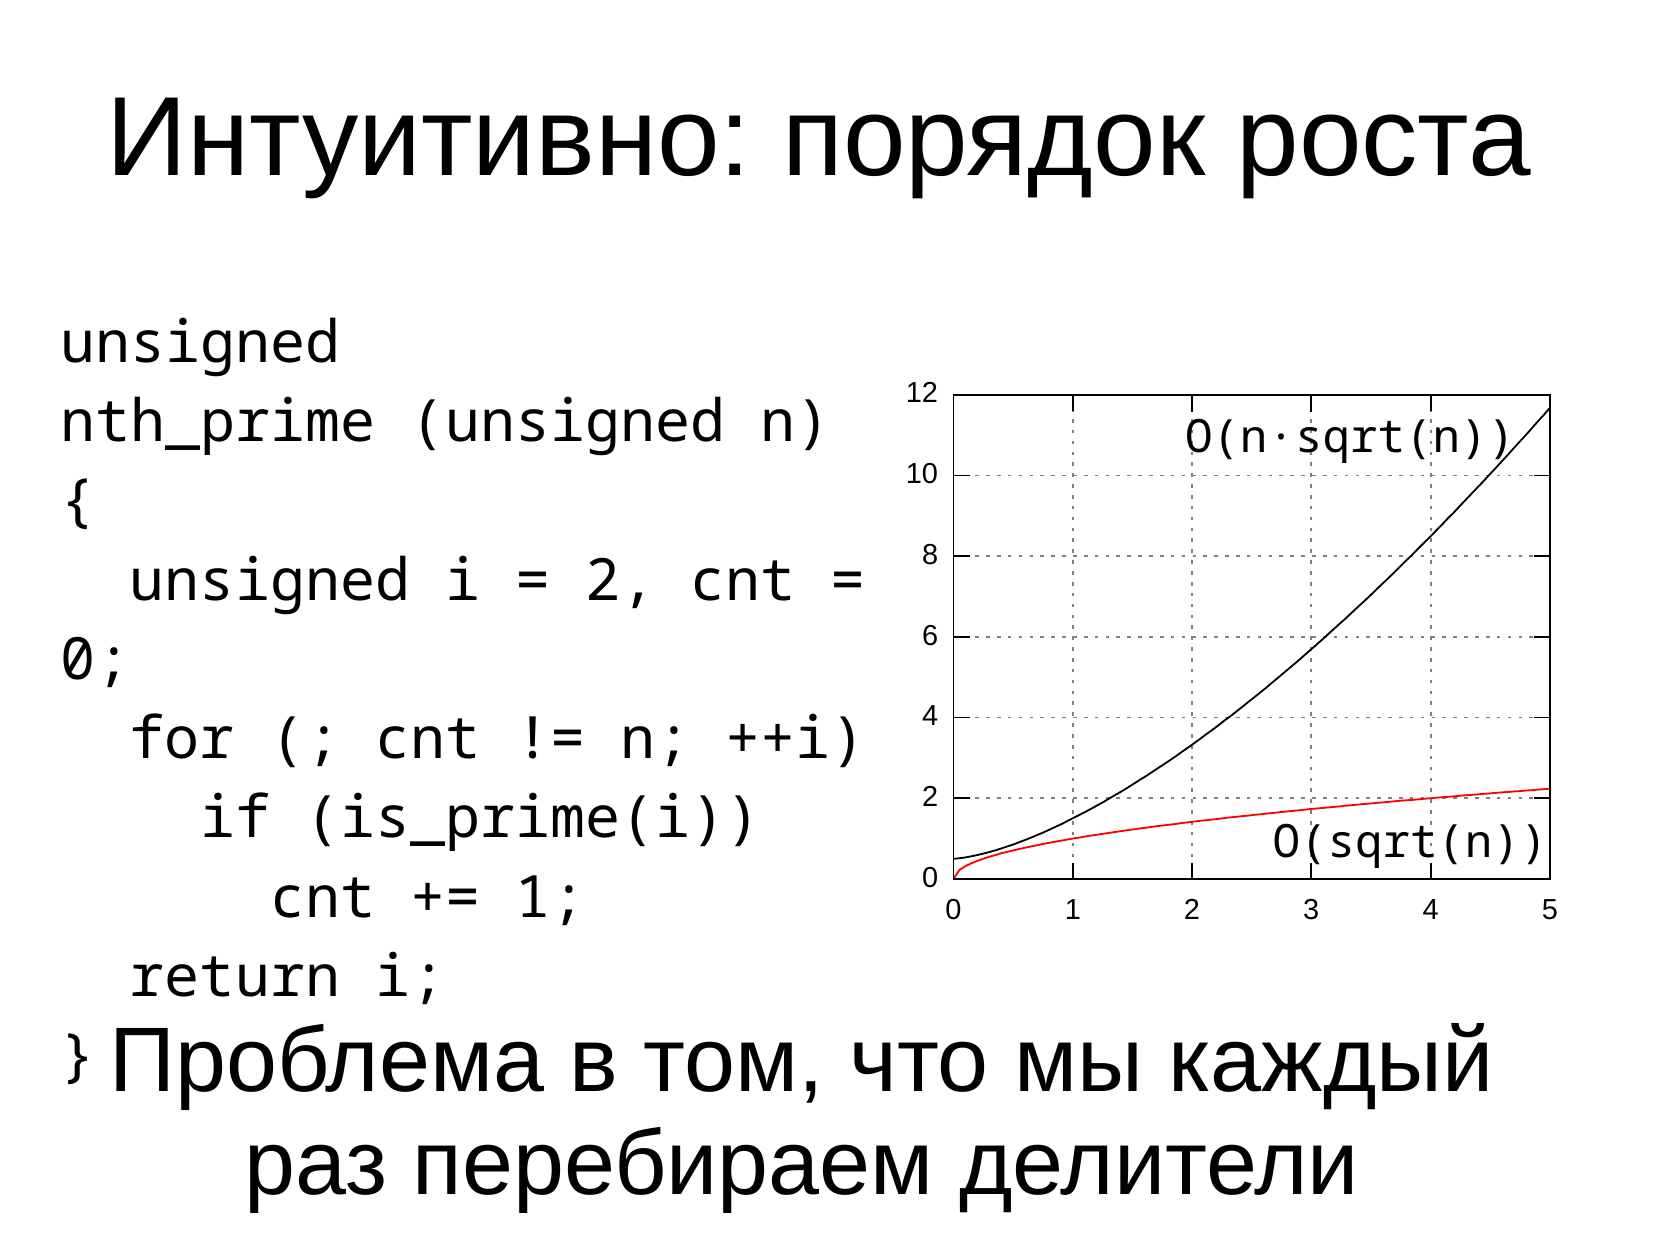

# Интуитивно: порядок роста
unsigned
nth_prime (unsigned n)
{
 unsigned i = 2, cnt = 0;
 for (; cnt != n; ++i)
 if (is_prime(i))
 cnt += 1;
 return i;
}
O(n·sqrt(n))
O(sqrt(n))
Проблема в том, что мы каждый раз перебираем делители